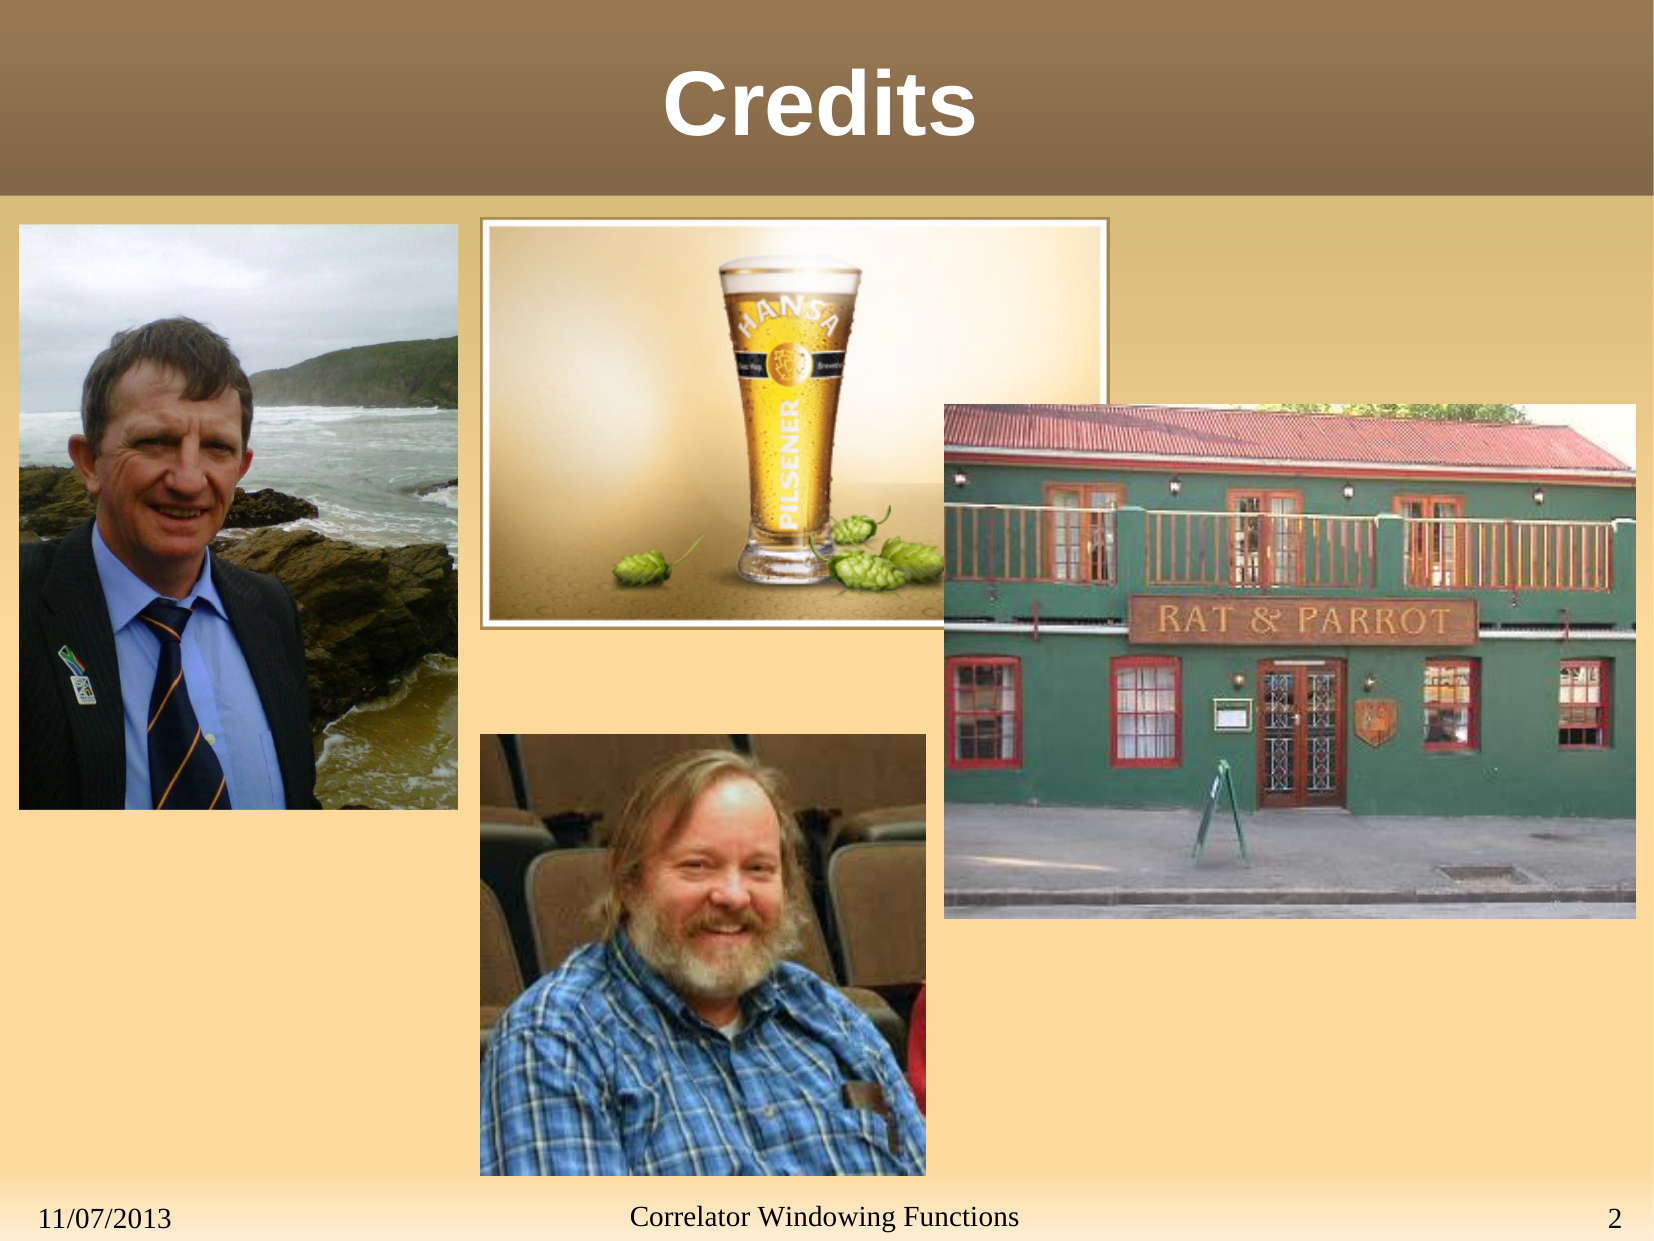

# Credits
Correlator Windowing Functions
11/07/2013
2